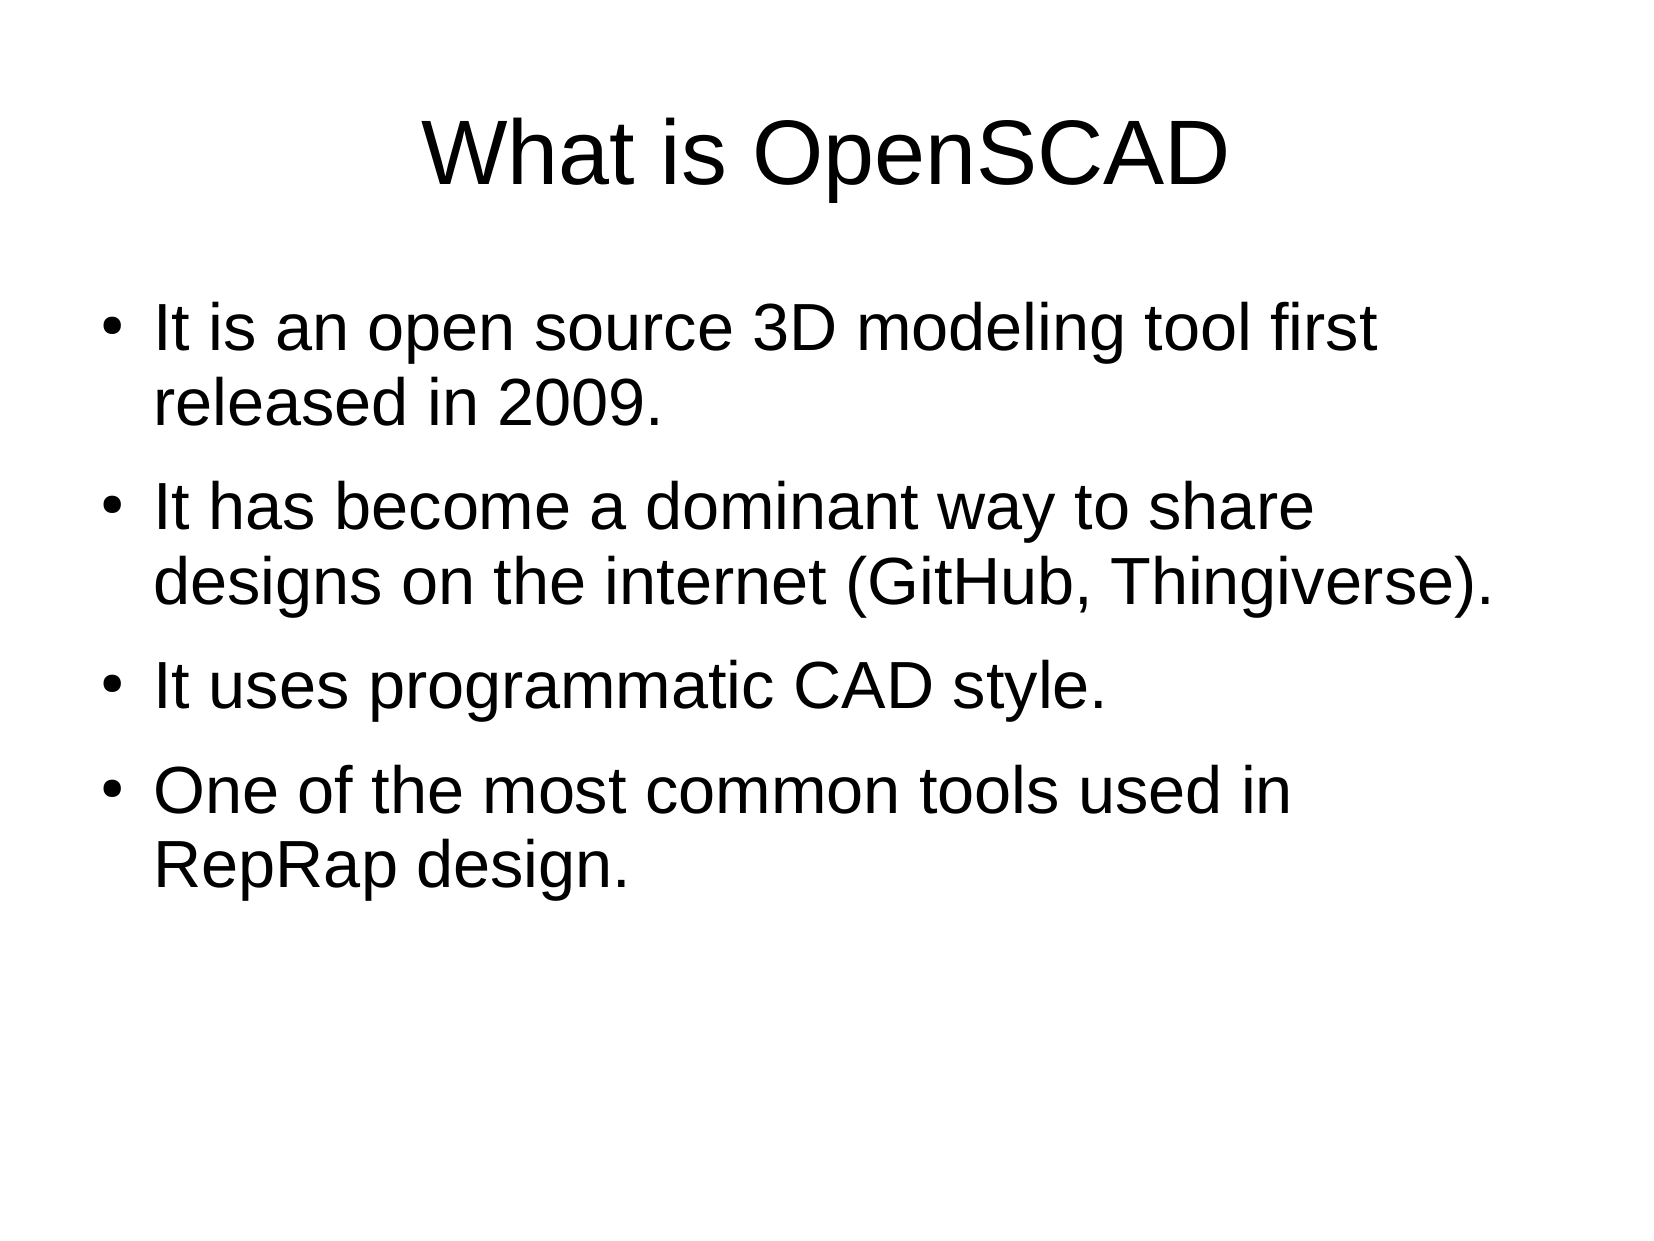

# What is OpenSCAD
It is an open source 3D modeling tool first released in 2009.
It has become a dominant way to share designs on the internet (GitHub, Thingiverse).
It uses programmatic CAD style.
One of the most common tools used in RepRap design.